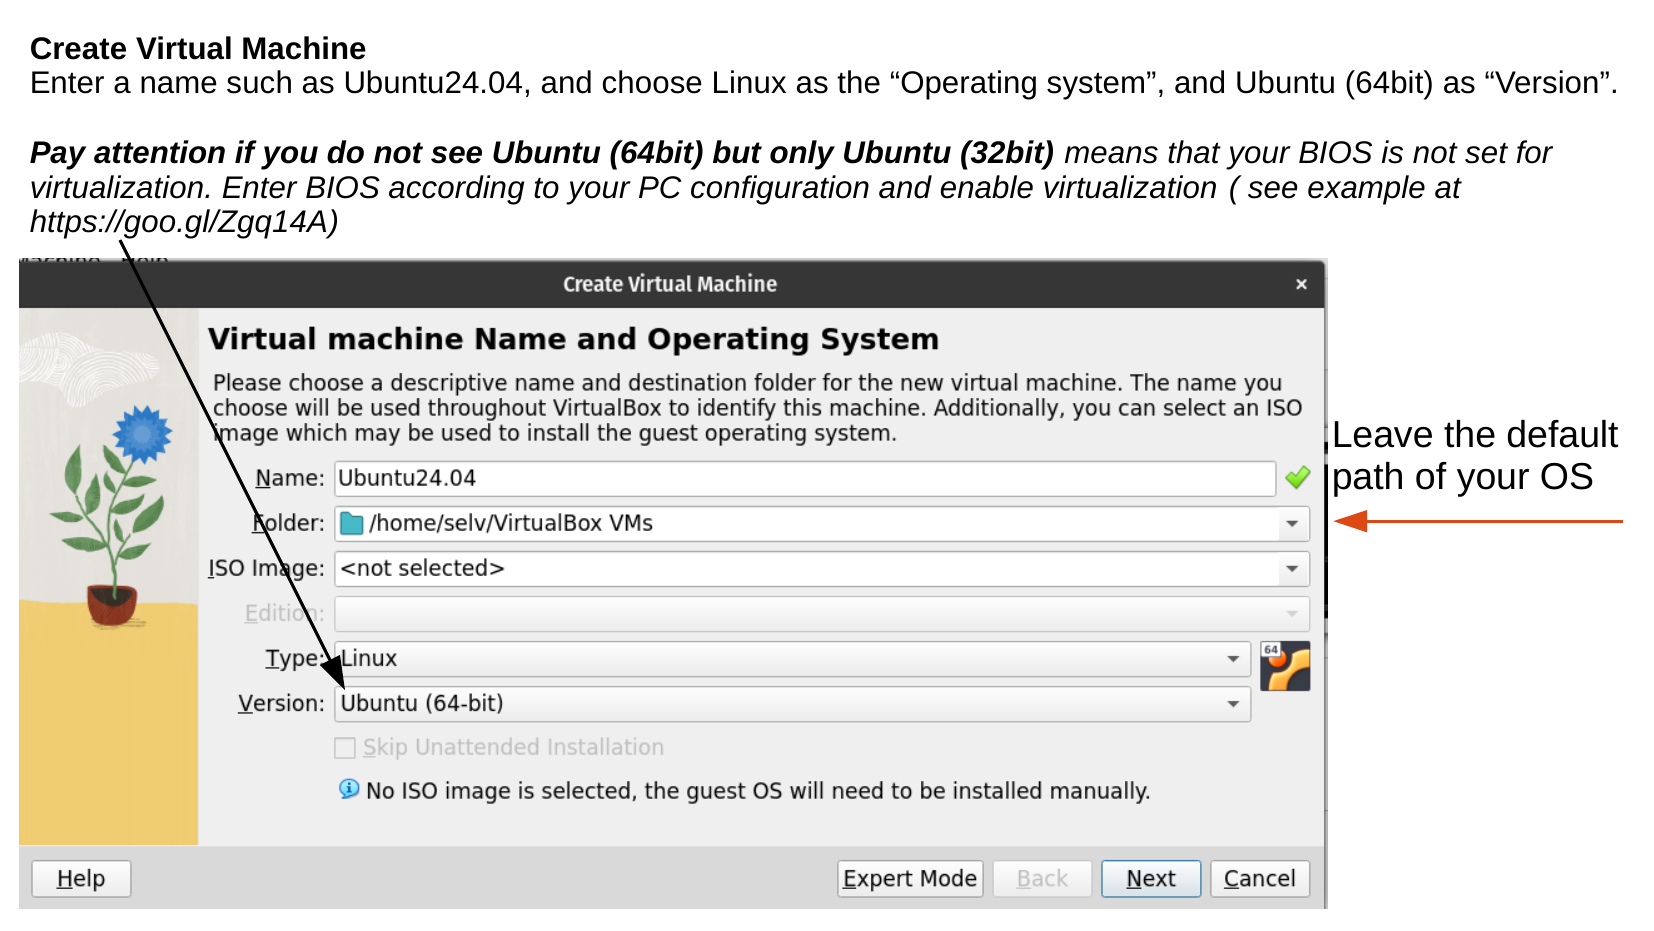

Create Virtual Machine
Enter a name such as Ubuntu24.04, and choose Linux as the “Operating system”, and Ubuntu (64bit) as “Version”.
Pay attention if you do not see Ubuntu (64bit) but only Ubuntu (32bit) means that your BIOS is not set for virtualization. Enter BIOS according to your PC configuration and enable virtualization ( see example at https://goo.gl/Zgq14A)
Leave the default
path of your OS